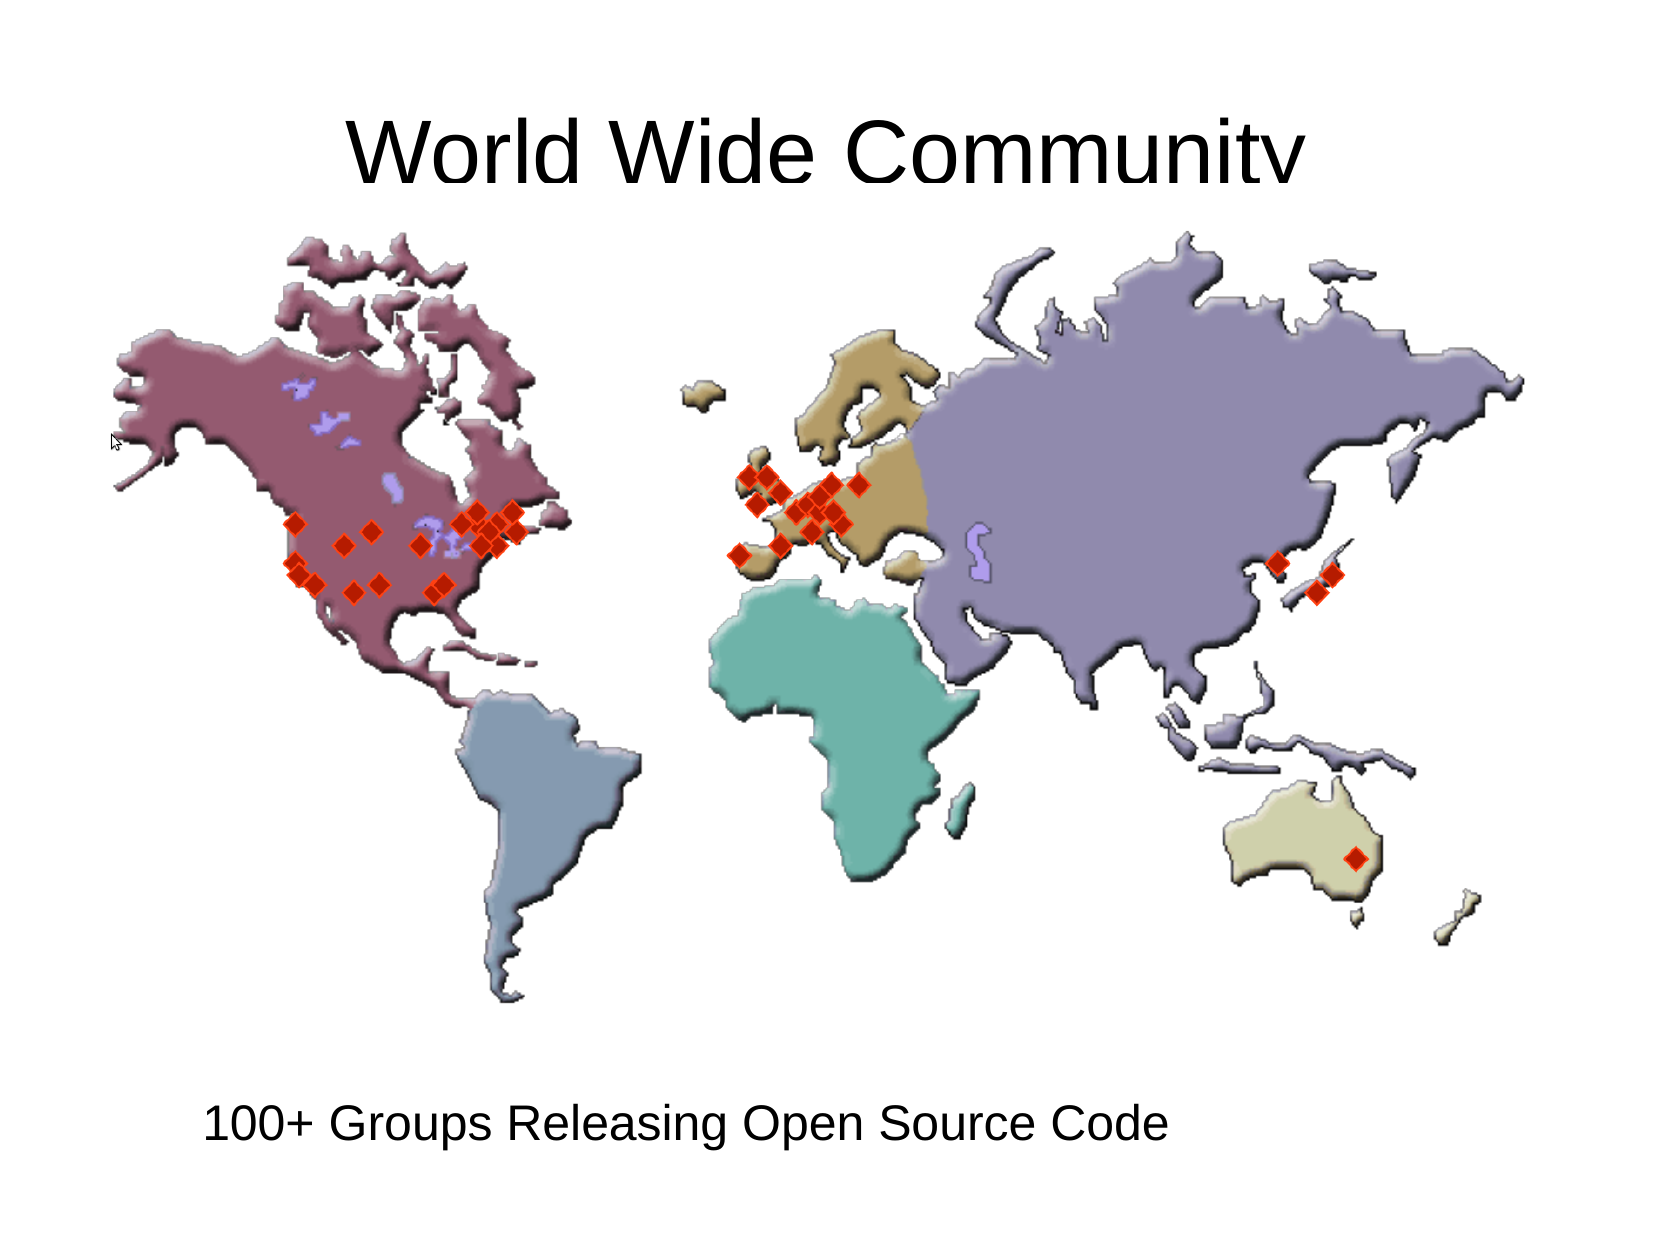

# World Wide Community
100+ Groups Releasing Open Source Code